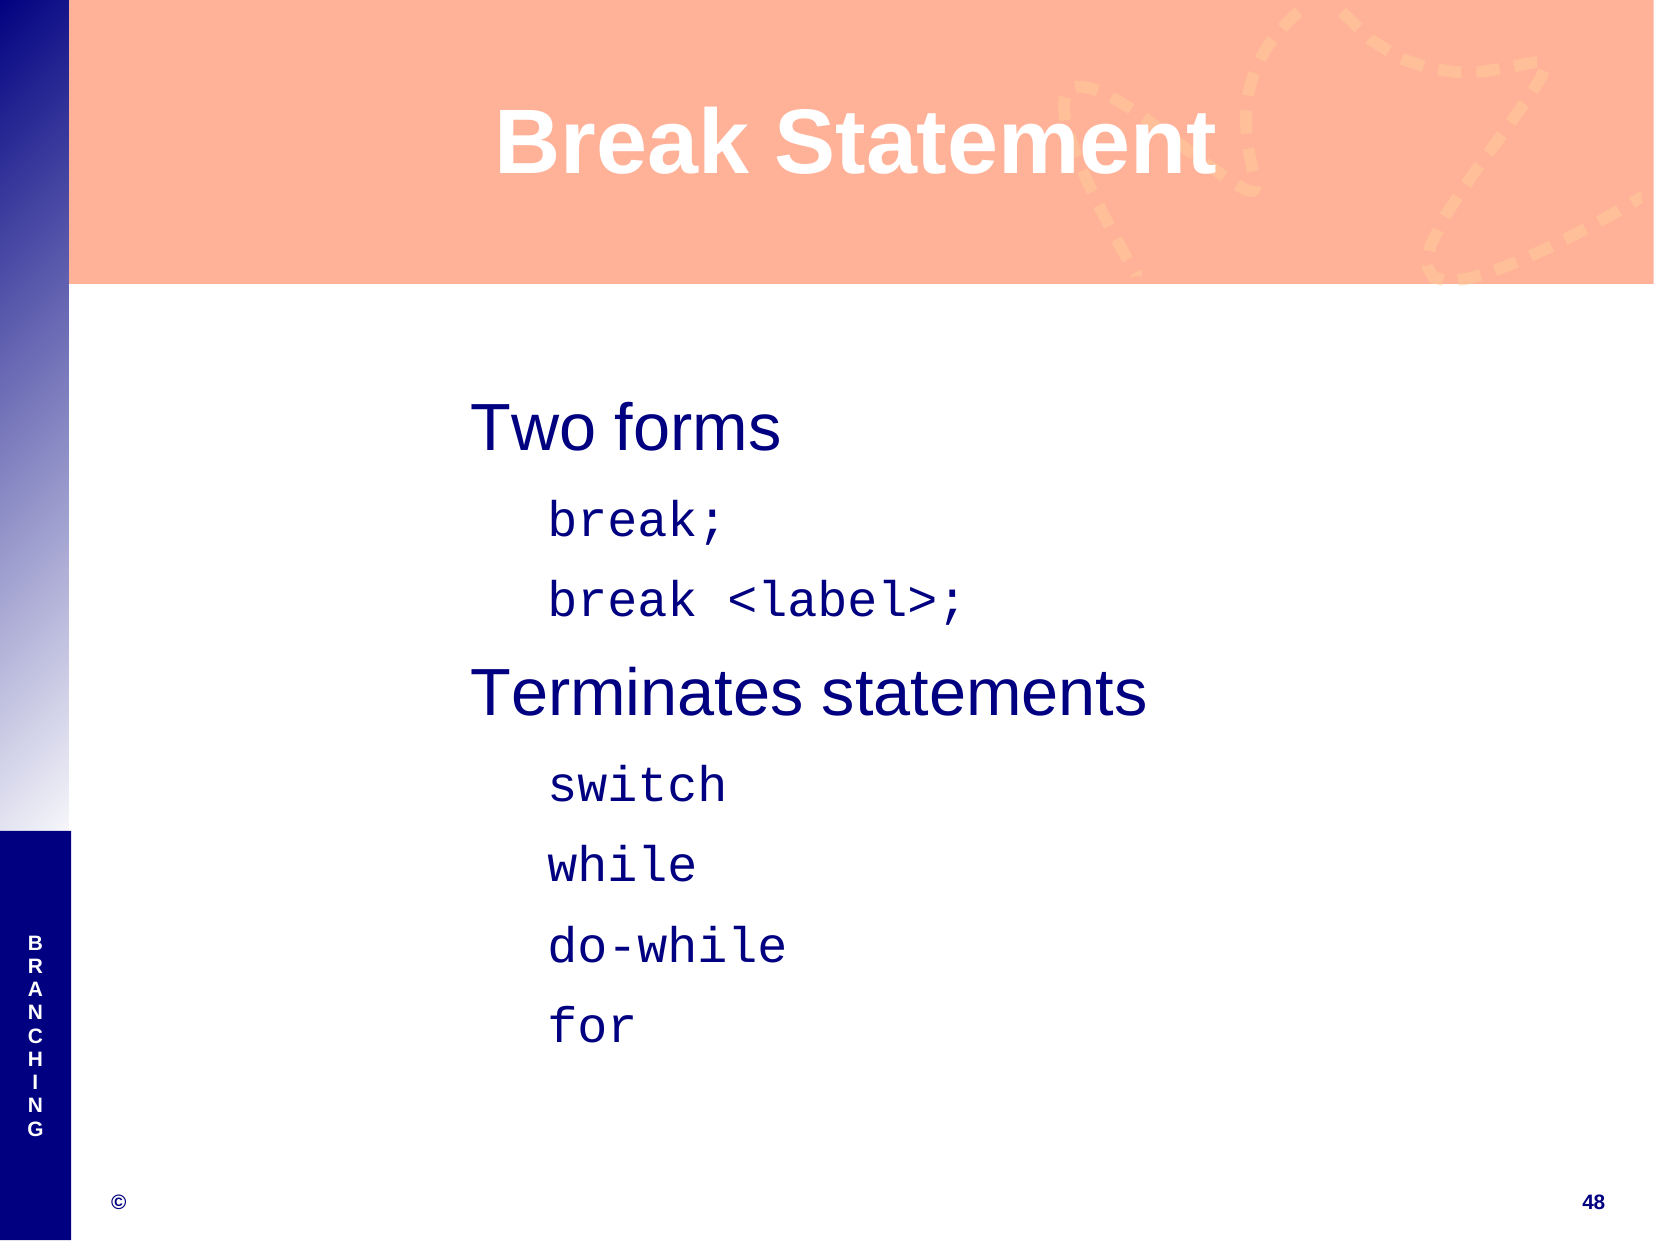

# Break Statement
Two forms
break;
break <label>;
Terminates statements
switch
while
do-while
for
B
R
A
N
C
H
I
N
G